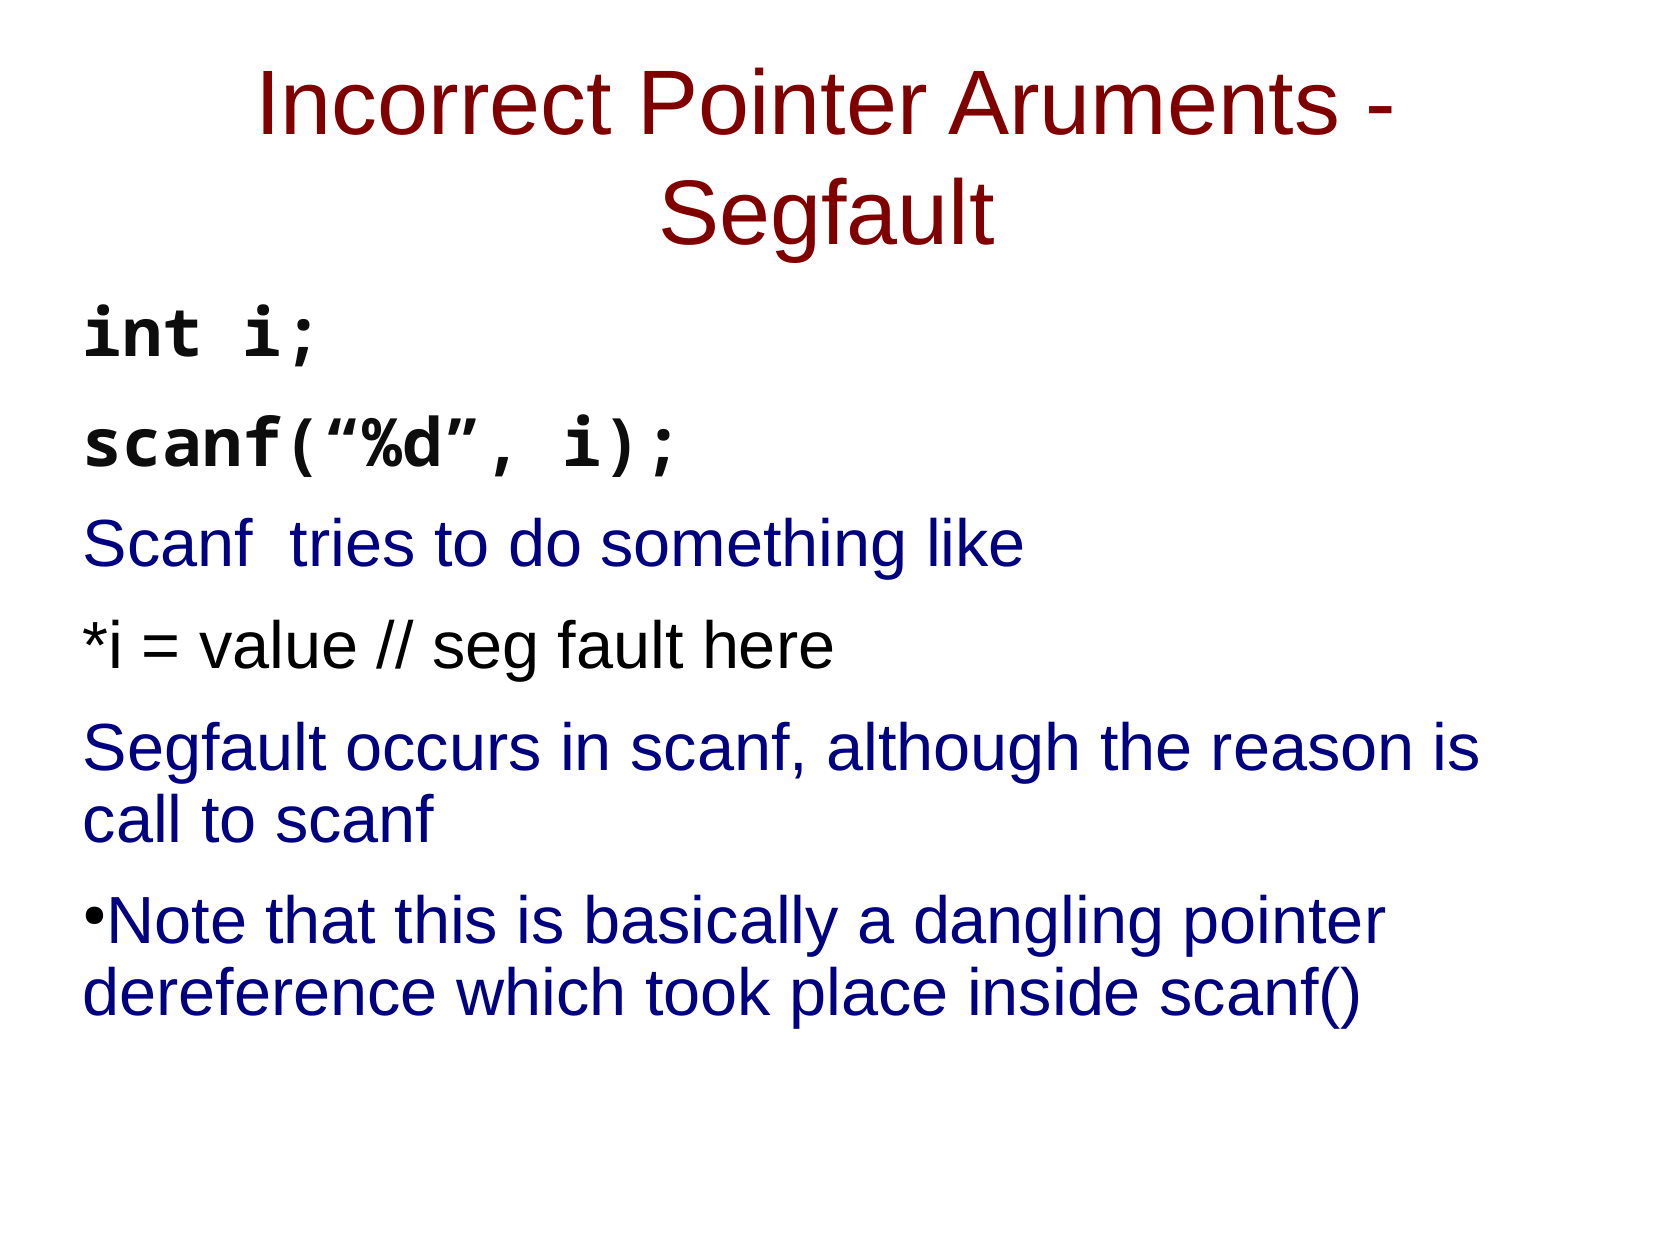

# Incorrect Pointer Aruments - Segfault
int i;
scanf(“%d”, i);
Scanf tries to do something like
*i = value // seg fault here
Segfault occurs in scanf, although the reason is call to scanf
Note that this is basically a dangling pointer dereference which took place inside scanf()